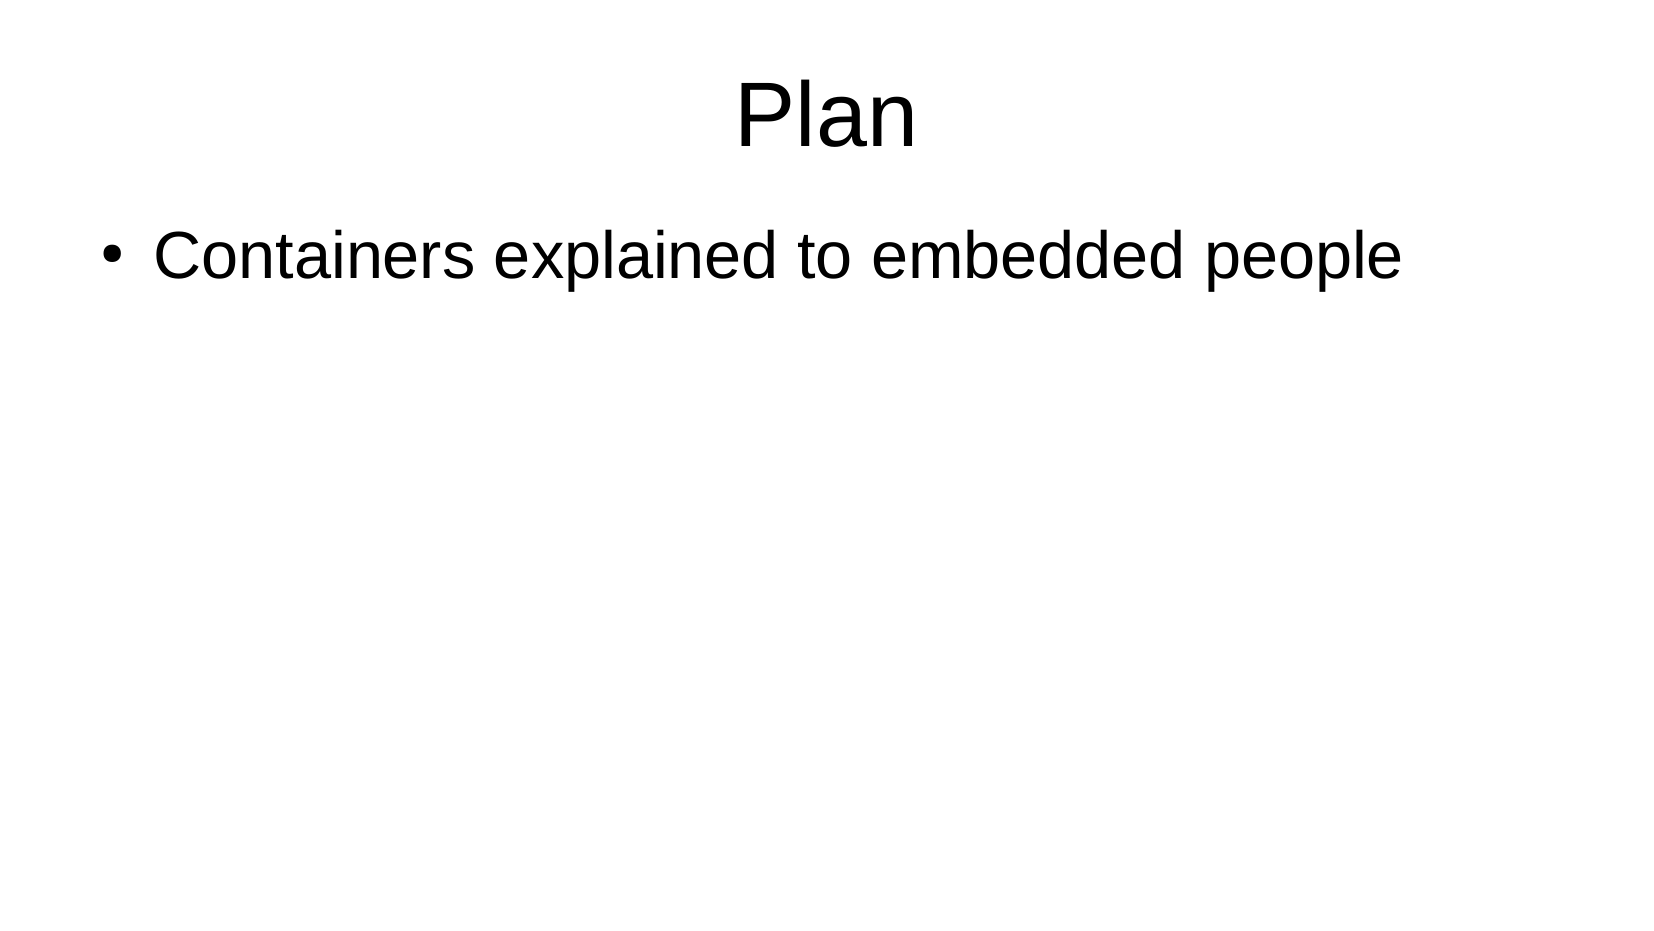

# Plan
Containers explained to embedded people